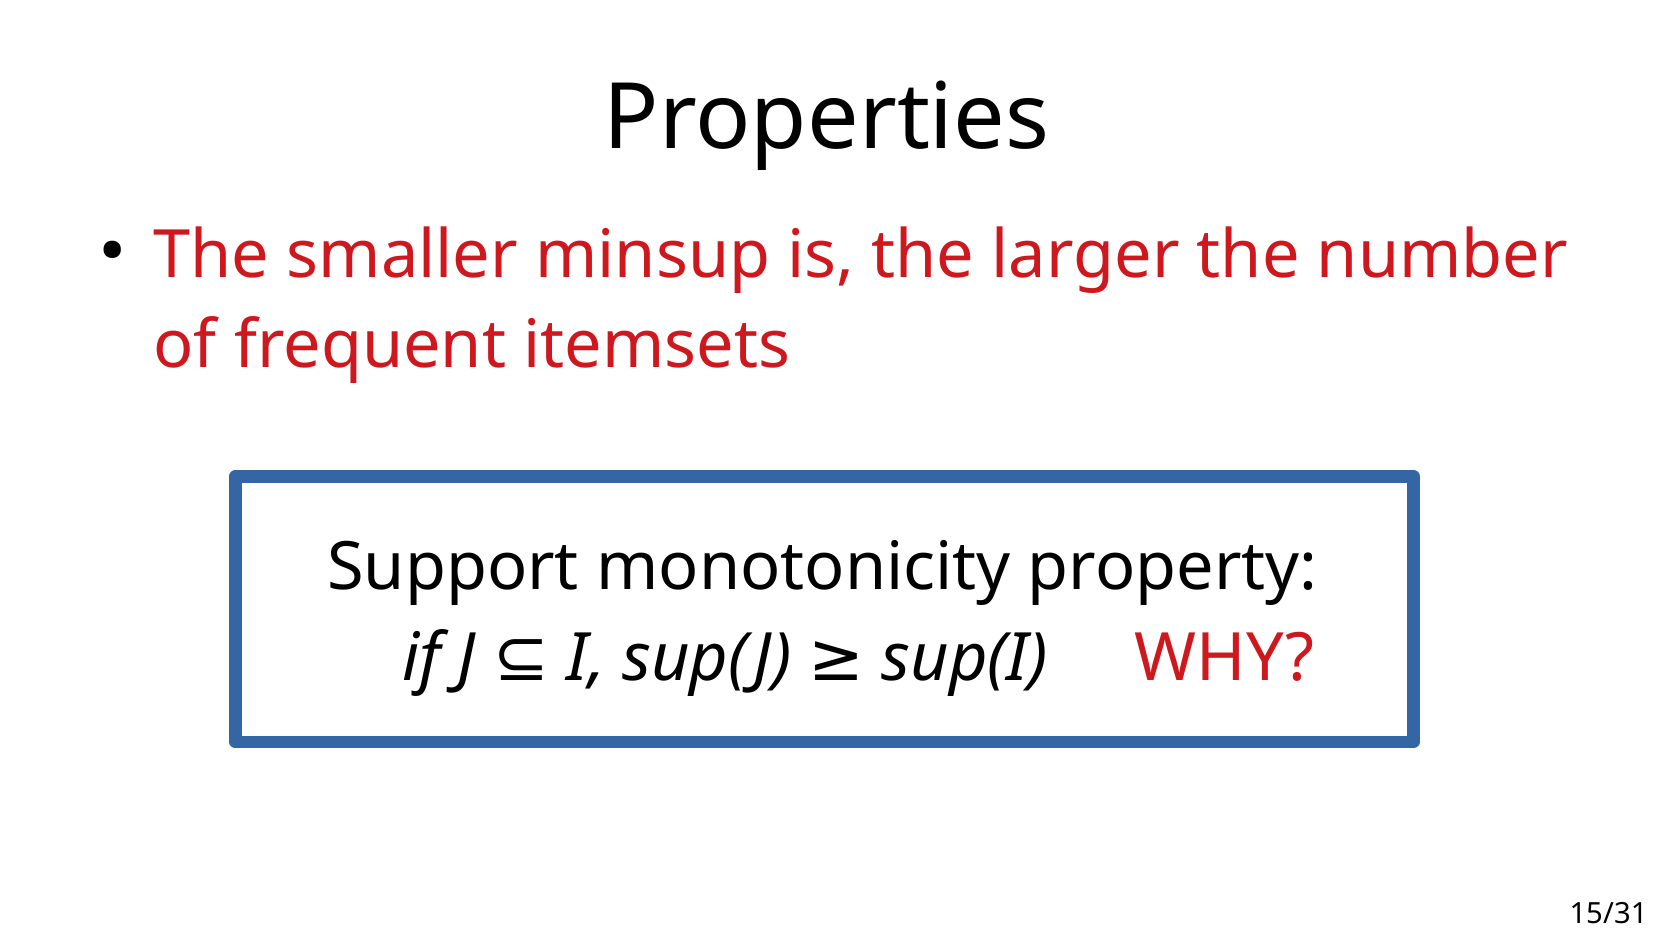

# Properties
The smaller minsup is, the larger the number of frequent itemsets
Support monotonicity property:
	if J ⊆ I, sup(J) ≥ sup(I) WHY?
15